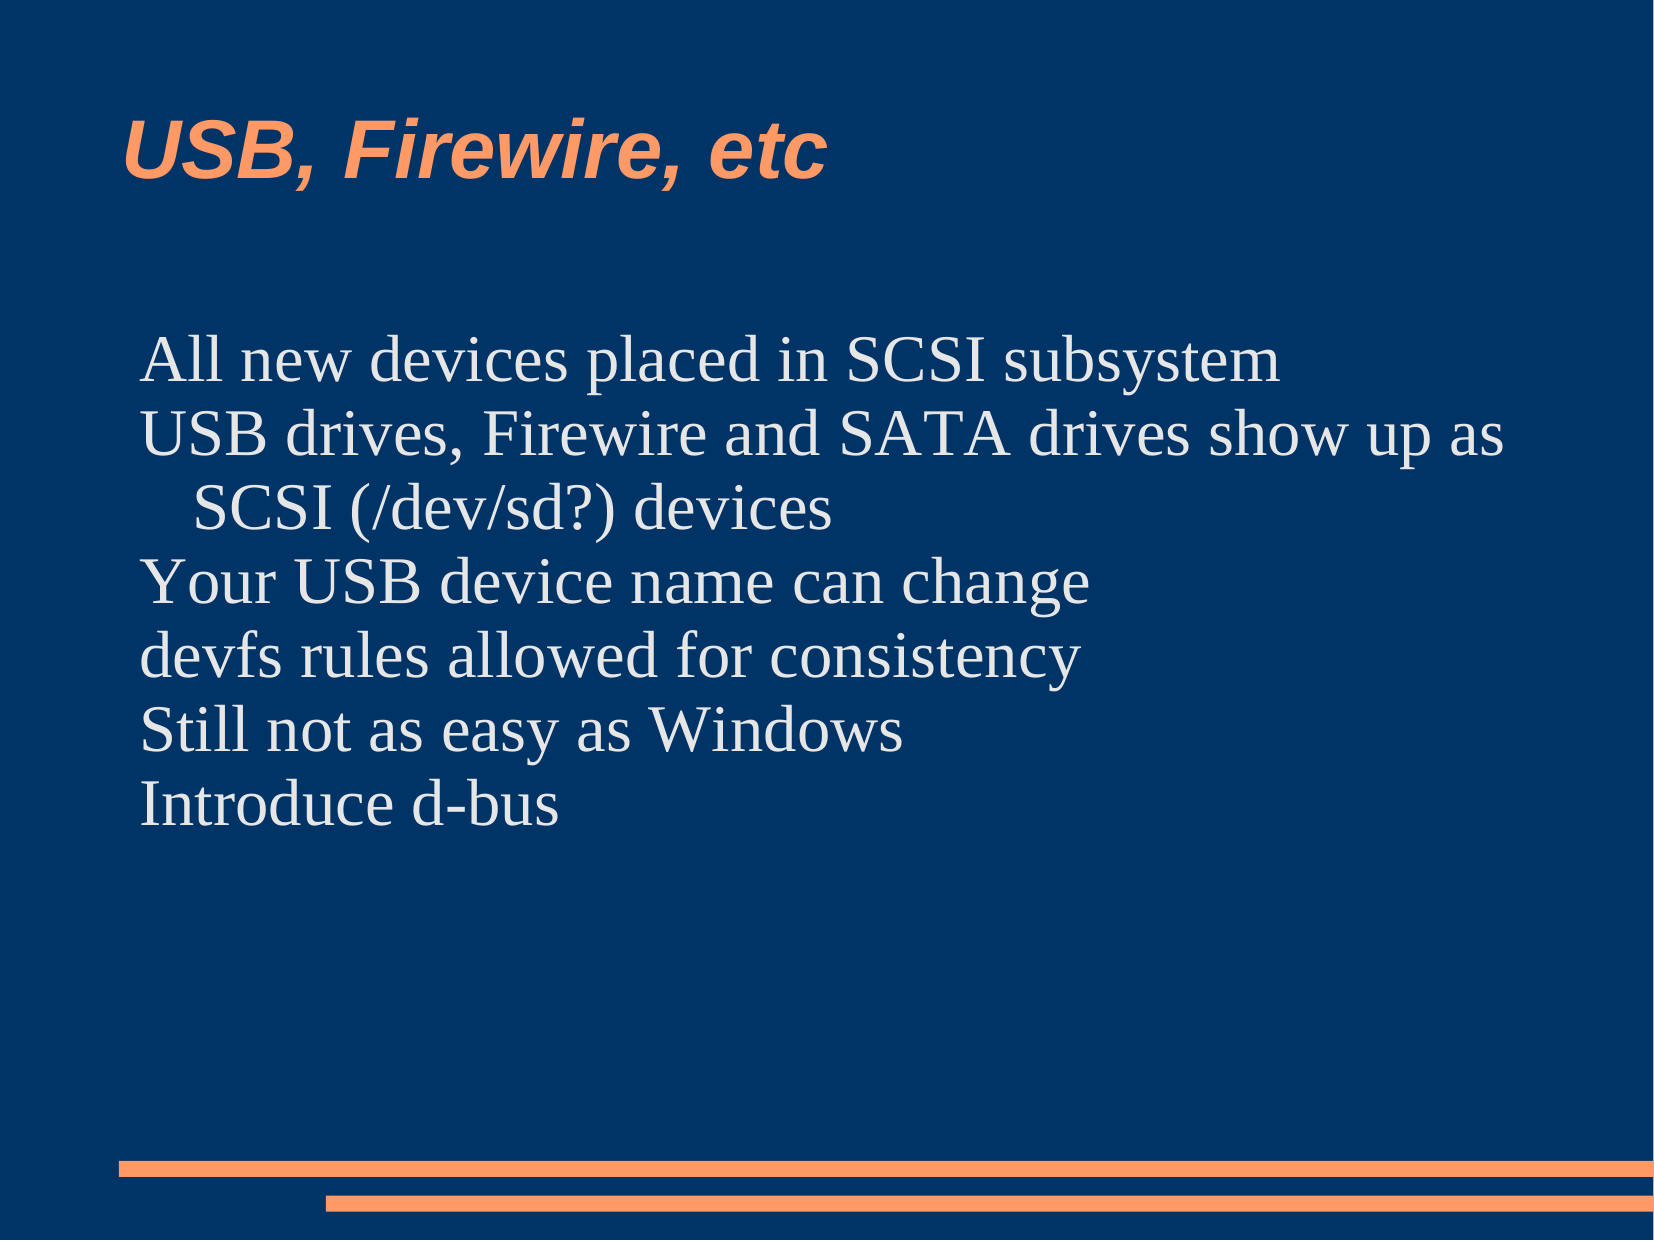

# USB, Firewire, etc
All new devices placed in SCSI subsystem
USB drives, Firewire and SATA drives show up as SCSI (/dev/sd?) devices
Your USB device name can change
devfs rules allowed for consistency
Still not as easy as Windows
Introduce d-bus